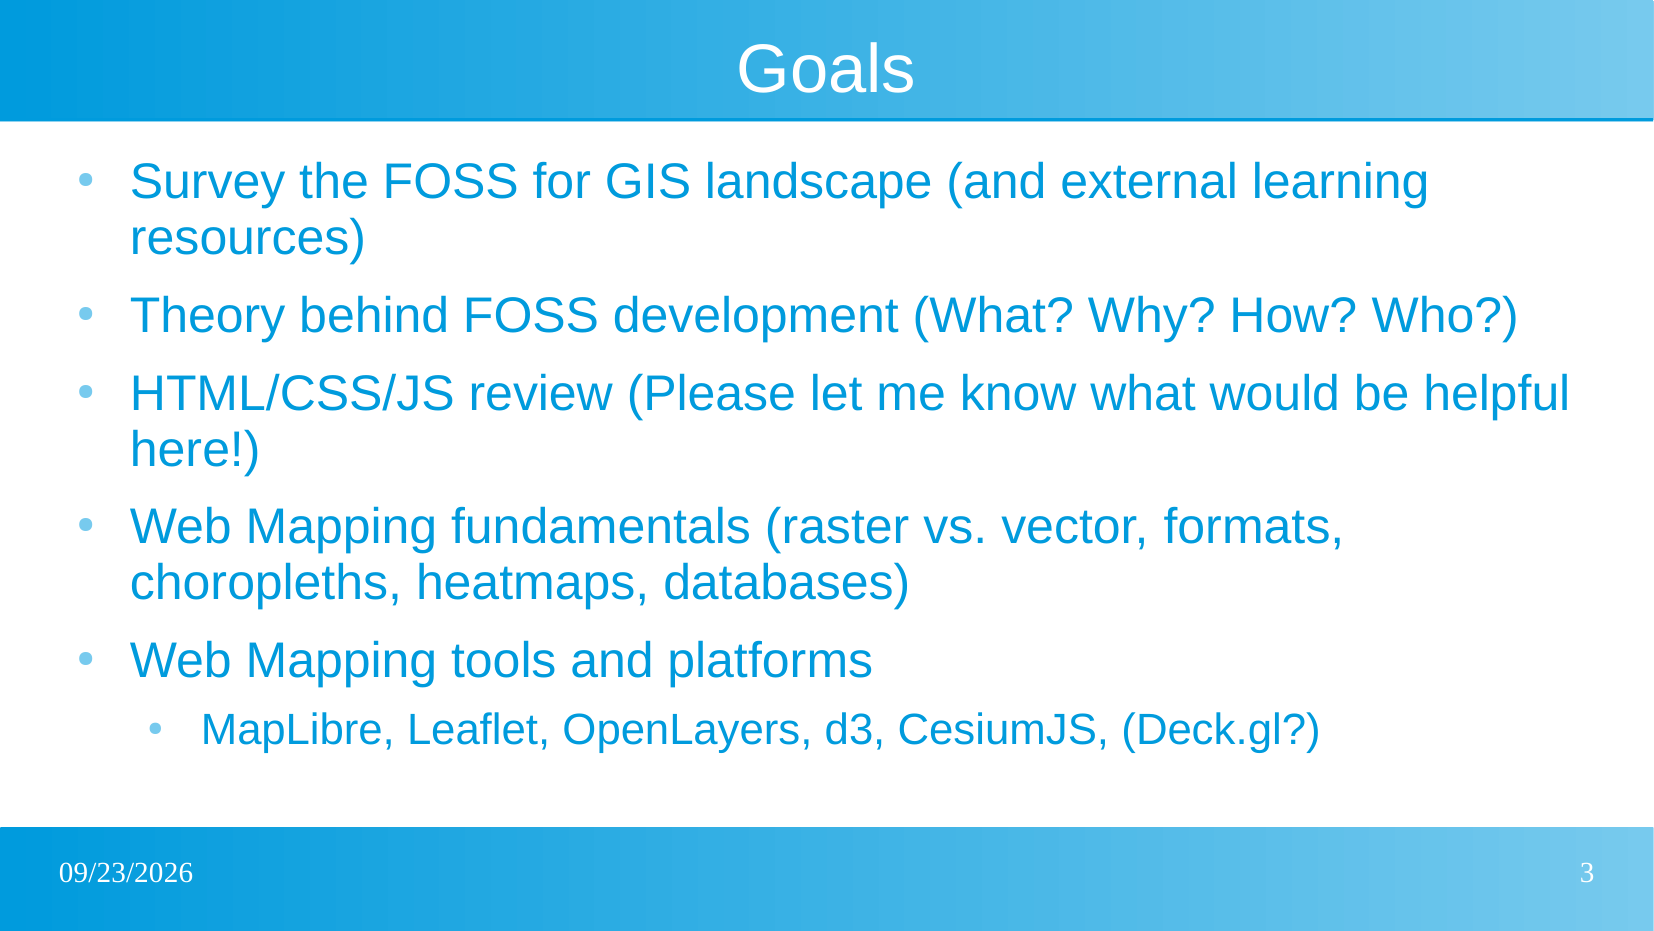

# Goals
Survey the FOSS for GIS landscape (and external learning resources)
Theory behind FOSS development (What? Why? How? Who?)
HTML/CSS/JS review (Please let me know what would be helpful here!)
Web Mapping fundamentals (raster vs. vector, formats, choropleths, heatmaps, databases)
Web Mapping tools and platforms
MapLibre, Leaflet, OpenLayers, d3, CesiumJS, (Deck.gl?)
3